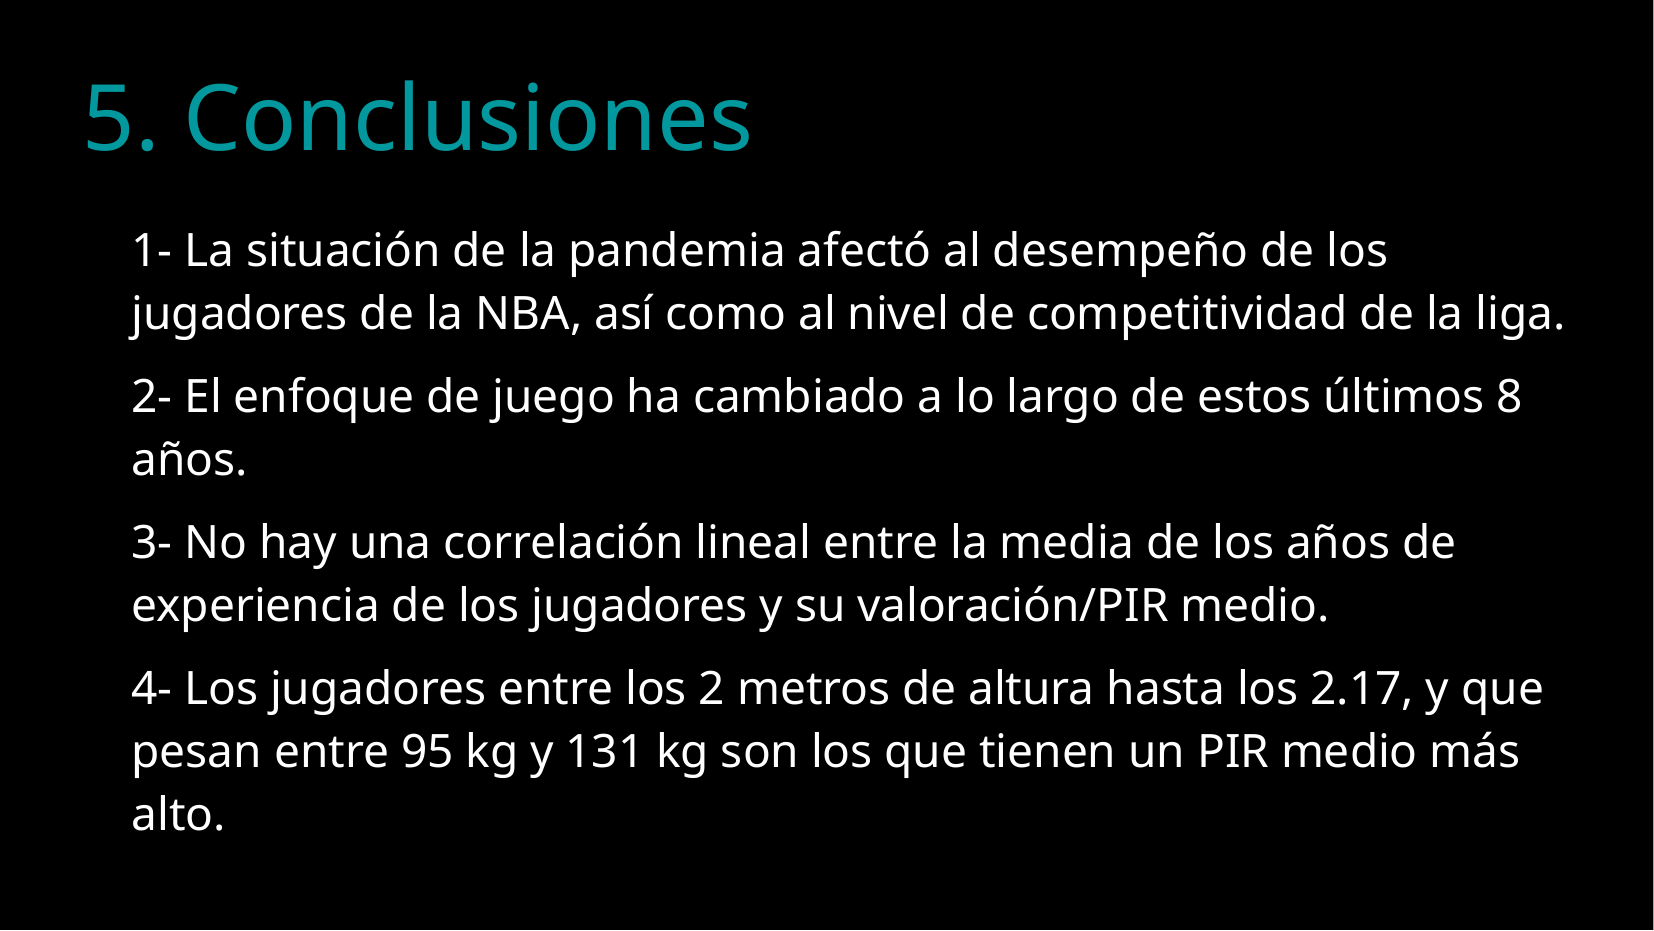

# 5. Conclusiones
1- La situación de la pandemia afectó al desempeño de los jugadores de la NBA, así como al nivel de competitividad de la liga.
2- El enfoque de juego ha cambiado a lo largo de estos últimos 8 años.
3- No hay una correlación lineal entre la media de los años de experiencia de los jugadores y su valoración/PIR medio.
4- Los jugadores entre los 2 metros de altura hasta los 2.17, y que pesan entre 95 kg y 131 kg son los que tienen un PIR medio más alto.